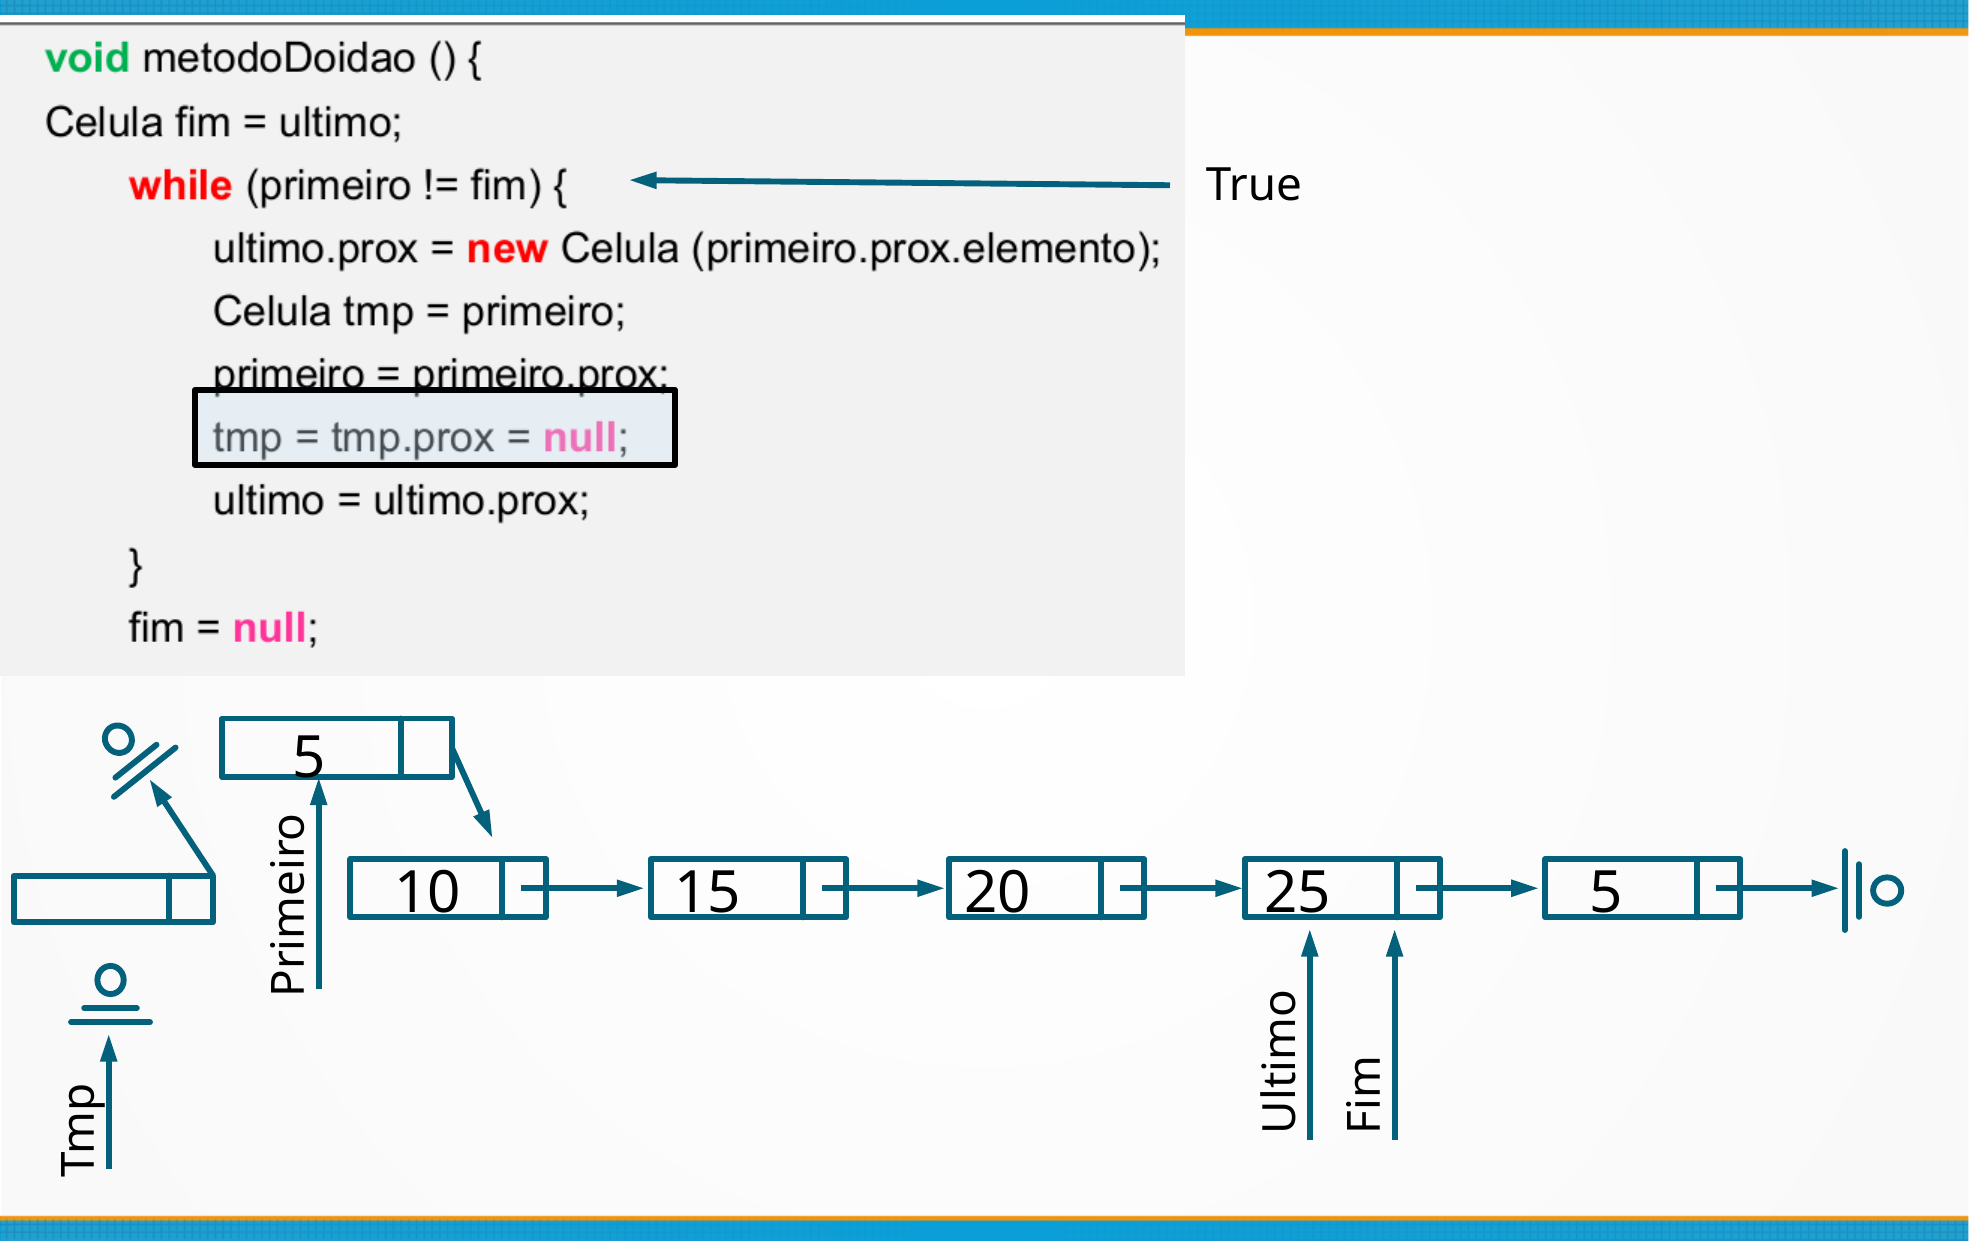

True
5
Primeiro
10
15
20
25
5
Ultimo
Fim
Tmp